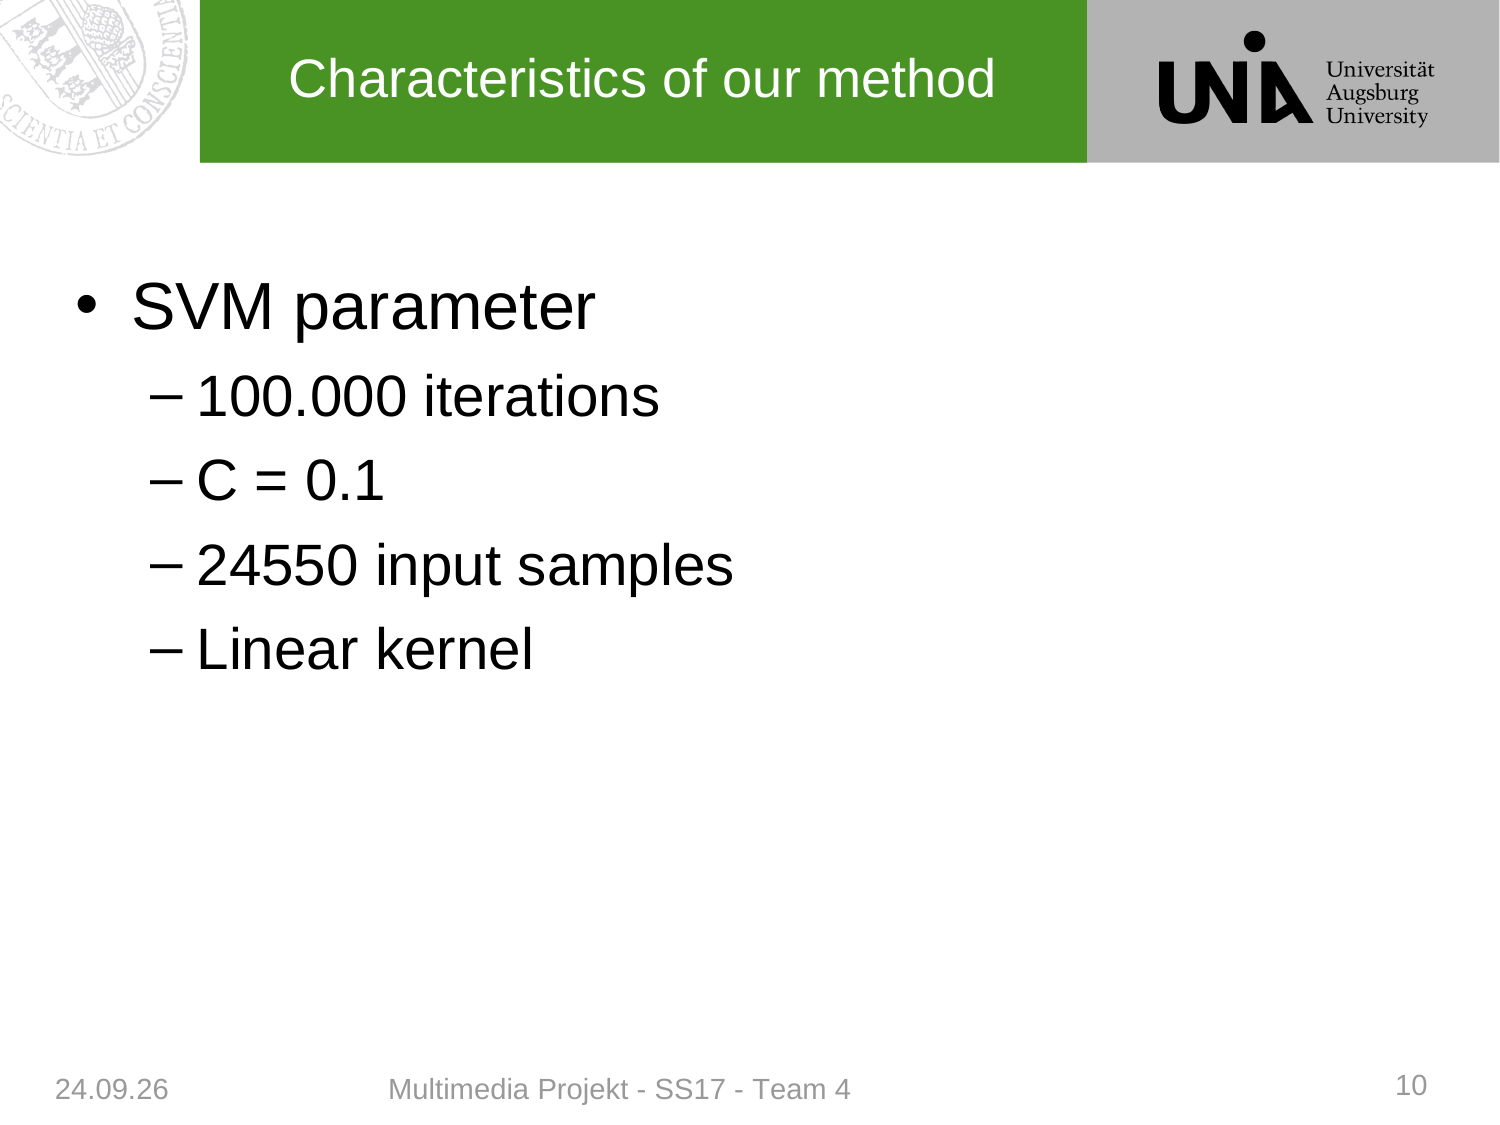

# Characteristics of our method
SVM parameter
100.000 iterations
C = 0.1
24550 input samples
Linear kernel
10
Multimedia Projekt - SS17 - Team 4